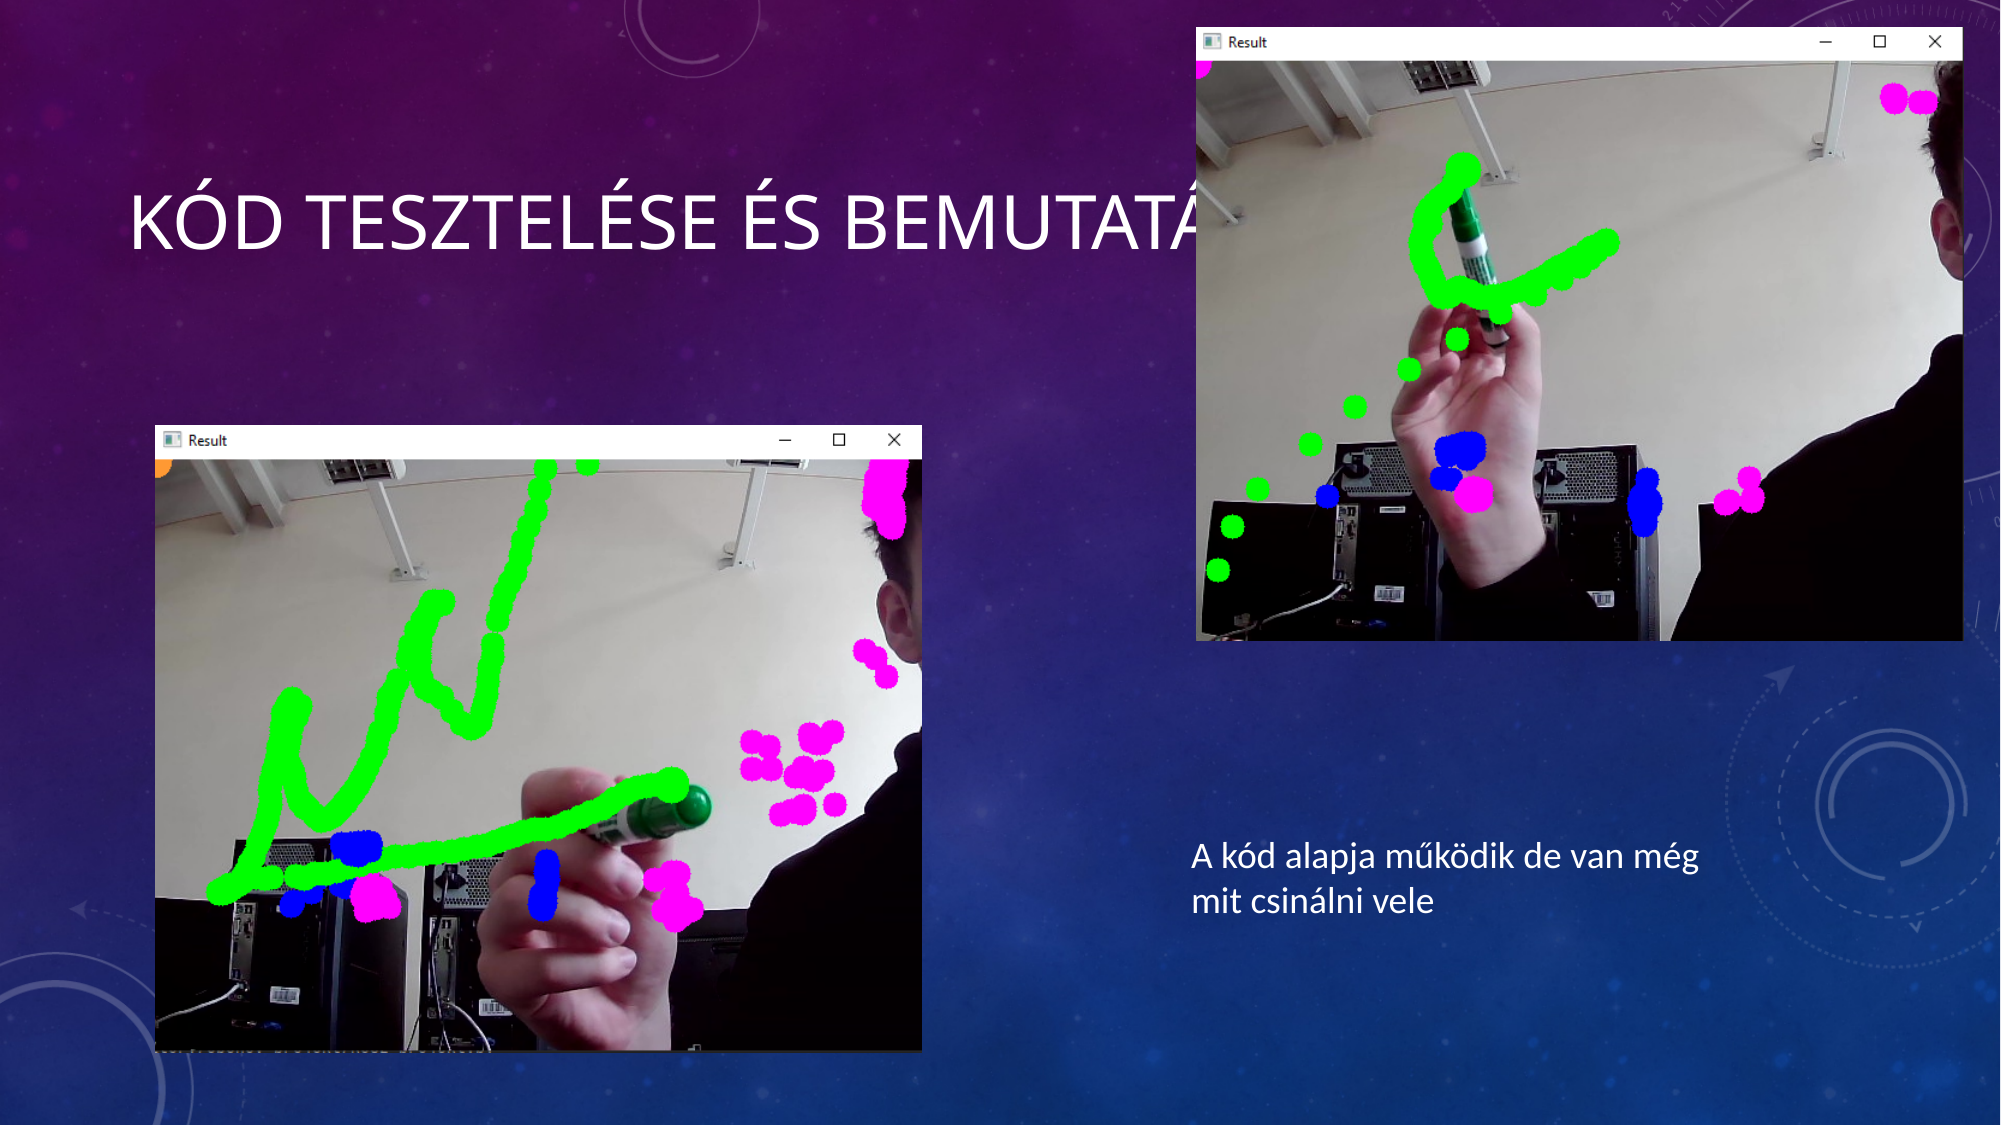

# Kód tesztelése és bemutatása
A kód alapja működik de van még mit csinálni vele